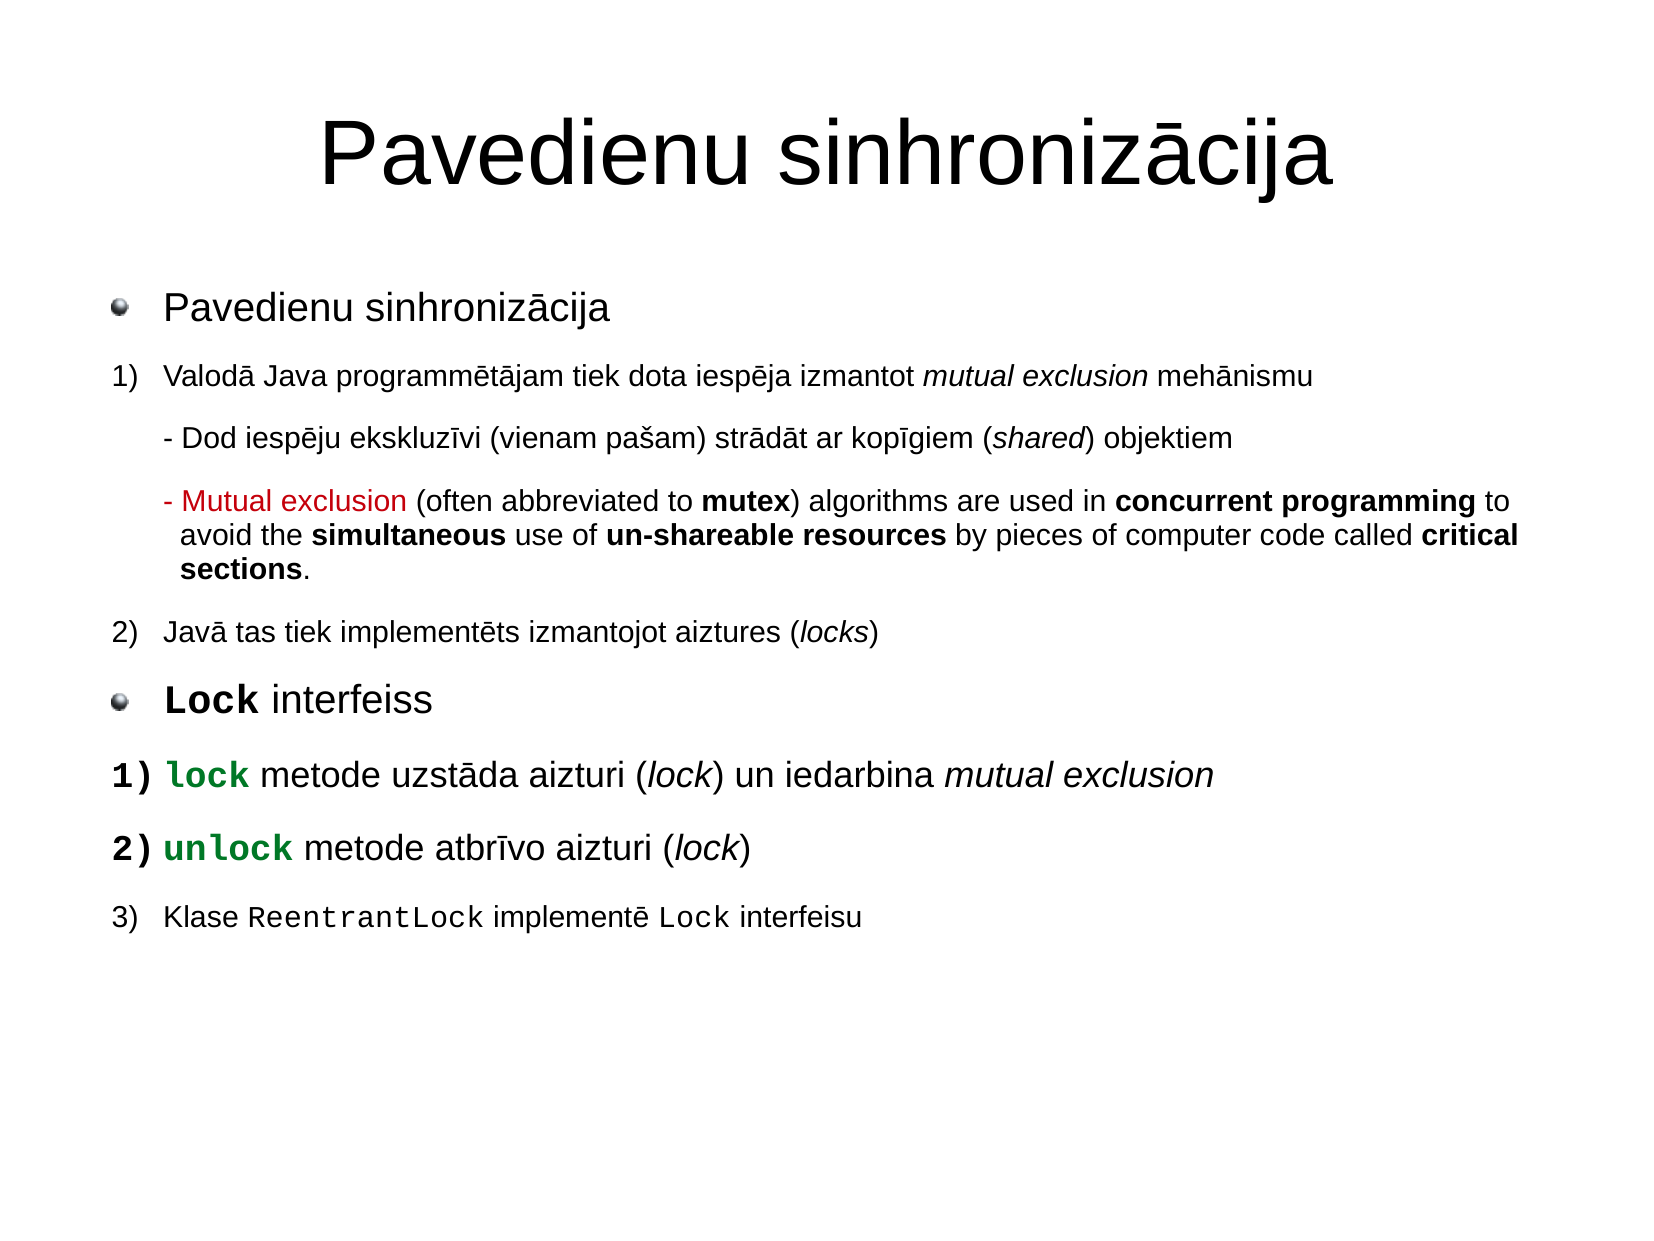

# Pavedienu sinhronizācija
Pavedienu sinhronizācija
Valodā Java programmētājam tiek dota iespēja izmantot mutual exclusion mehānismu
- Dod iespēju ekskluzīvi (vienam pašam) strādāt ar kopīgiem (shared) objektiem
- Mutual exclusion (often abbreviated to mutex) algorithms are used in concurrent programming to avoid the simultaneous use of un-shareable resources by pieces of computer code called critical sections.
Javā tas tiek implementēts izmantojot aiztures (locks)
Lock interfeiss
lock metode uzstāda aizturi (lock) un iedarbina mutual exclusion
unlock metode atbrīvo aizturi (lock)
Klase ReentrantLock implementē Lock interfeisu